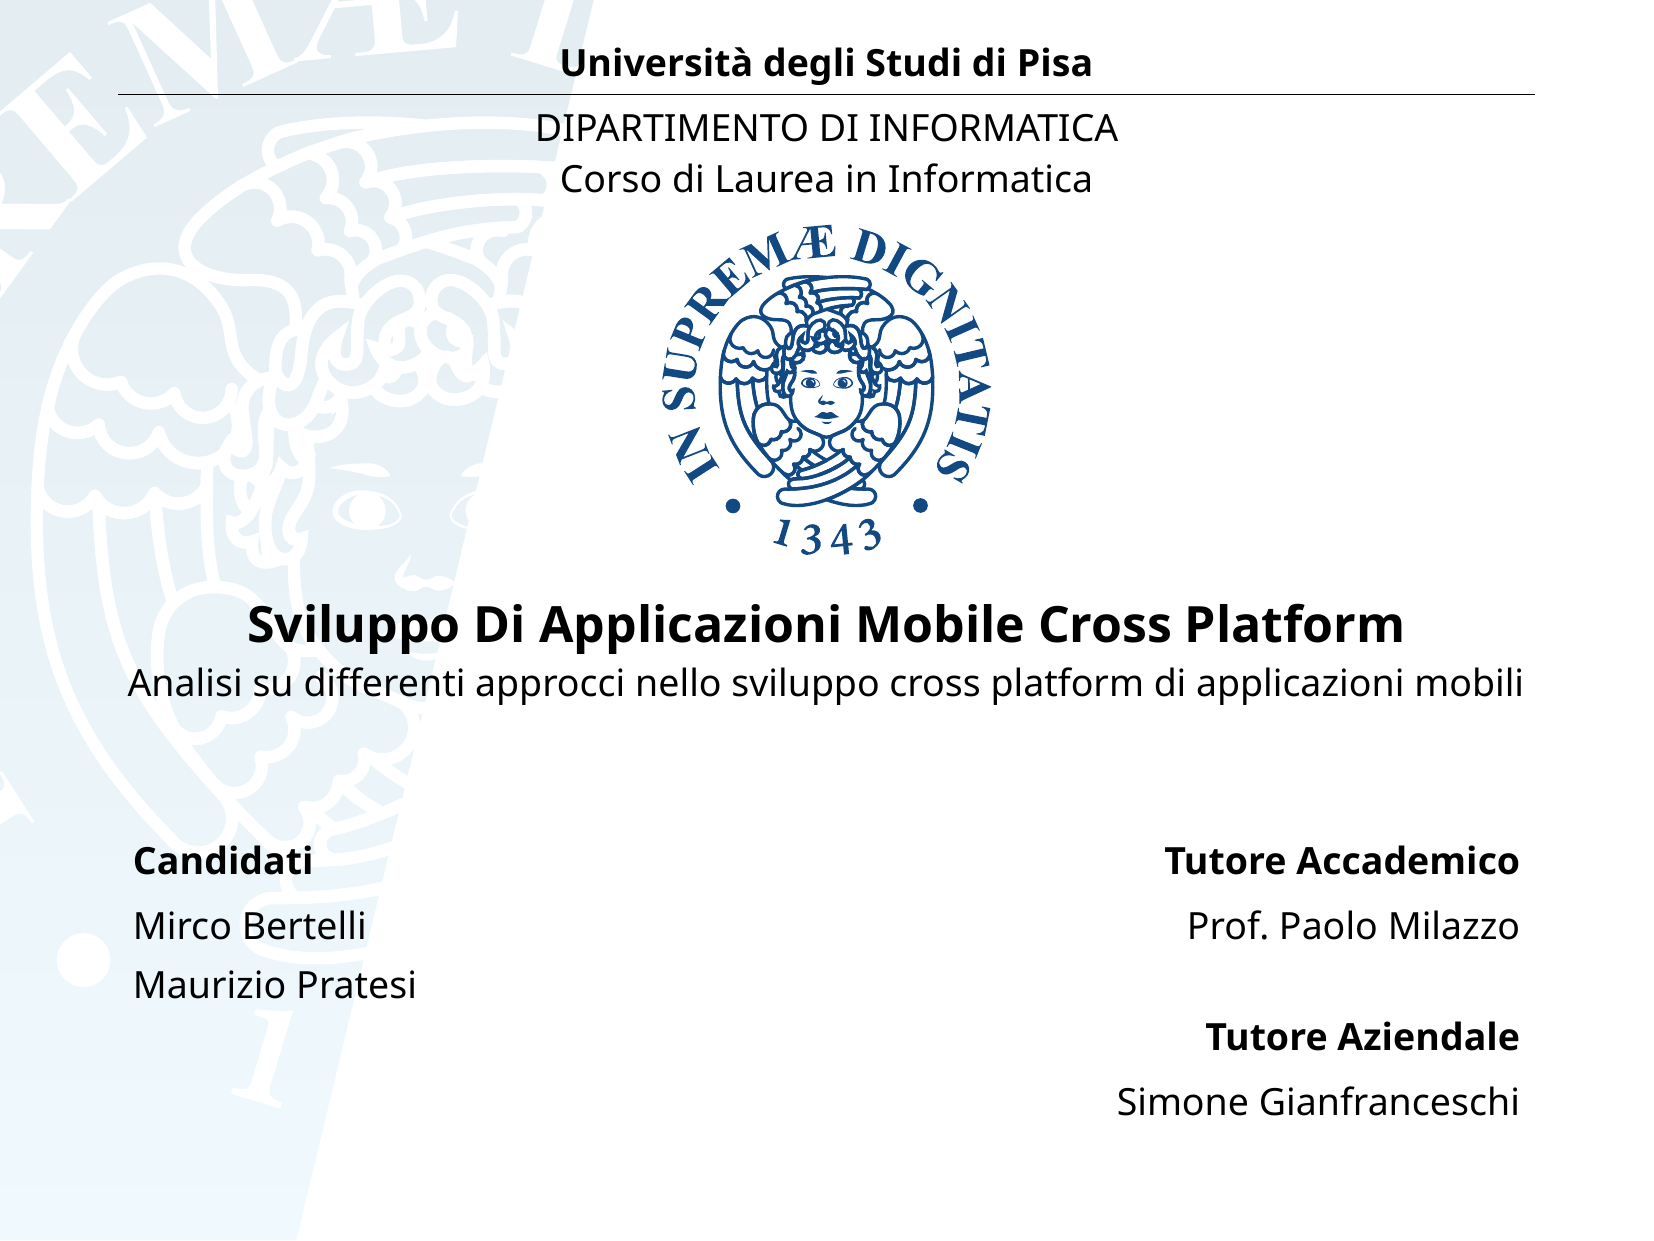

Università degli Studi di Pisa
DIPARTIMENTO DI INFORMATICA
Corso di Laurea in Informatica
Sviluppo Di Applicazioni Mobile Cross Platform
Analisi su differenti approcci nello sviluppo cross platform di applicazioni mobili
Candidati
Mirco Bertelli
Maurizio Pratesi
Tutore Accademico
Prof. Paolo Milazzo
Tutore Aziendale
Simone Gianfranceschi